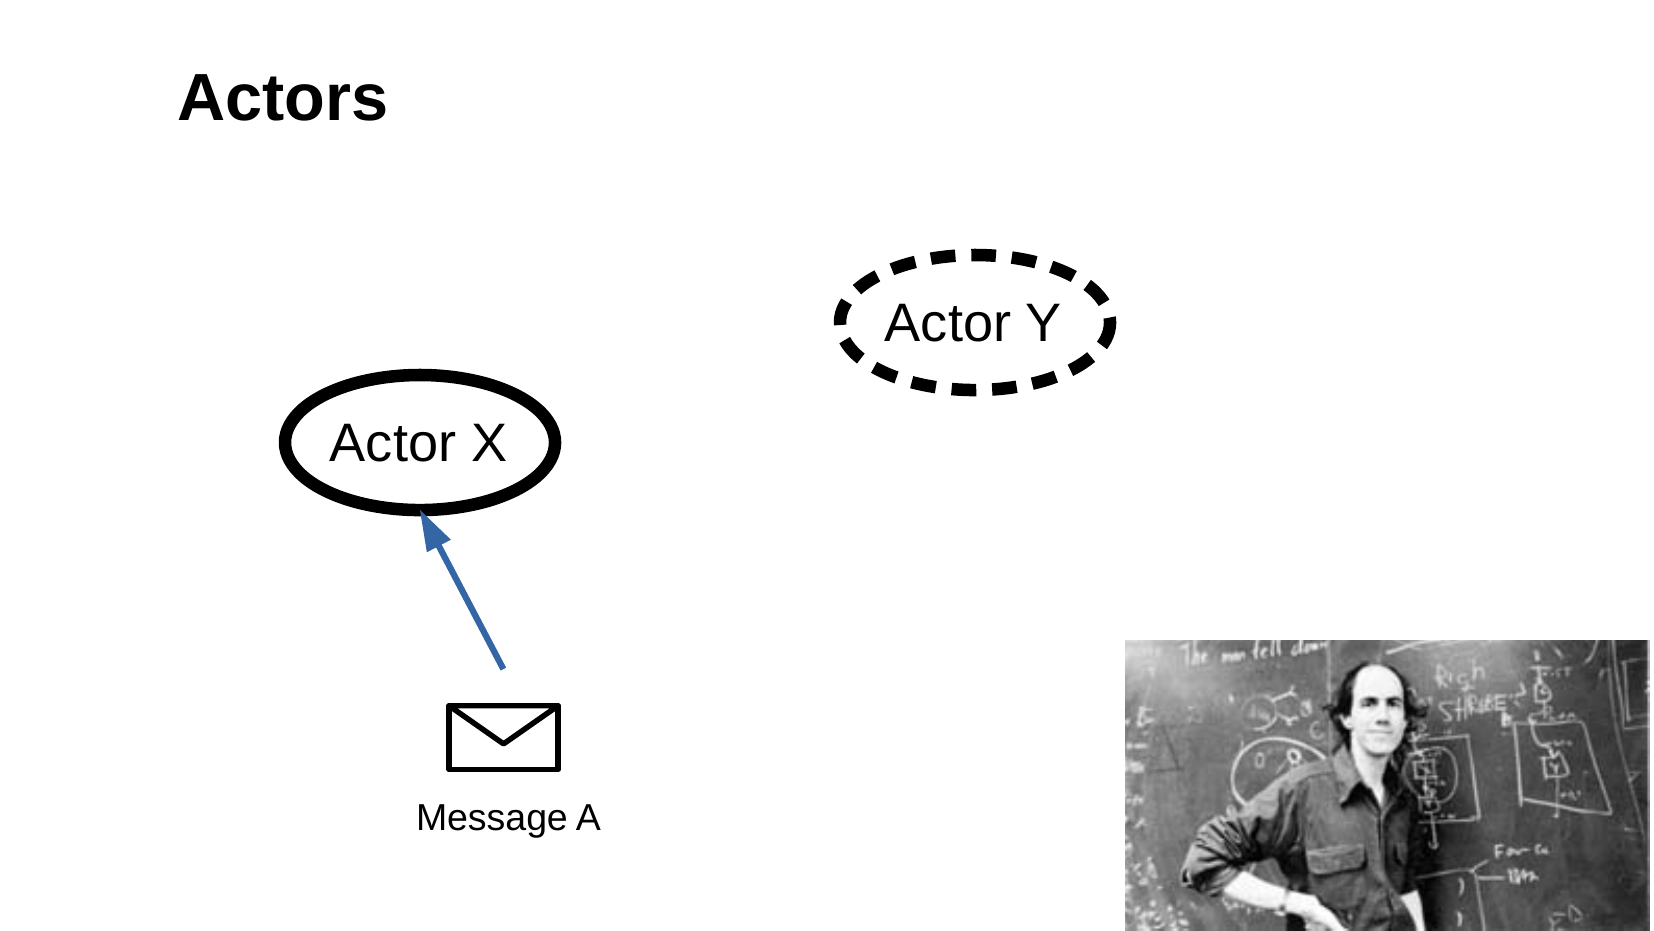

# Actors
Actor Y
Actor X
 Message A